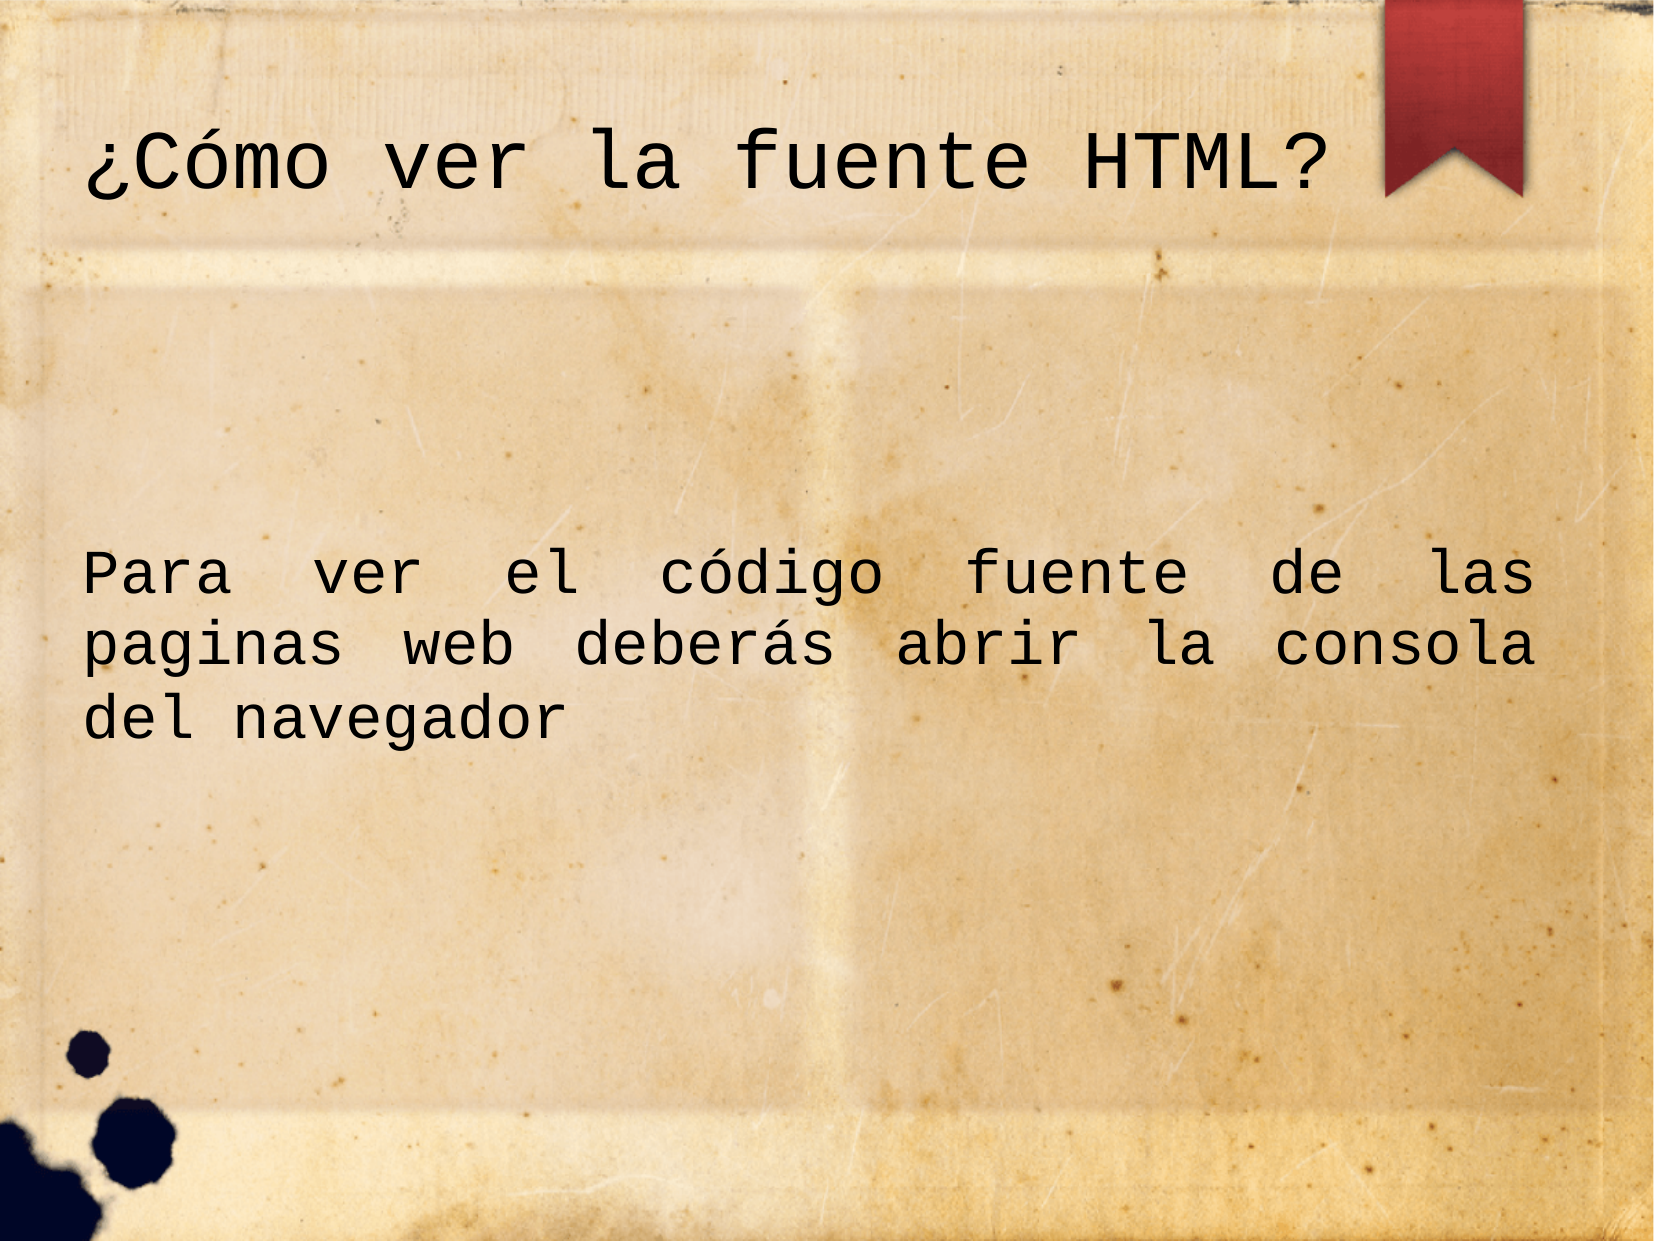

# ¿Cómo ver la fuente HTML?
Para ver el código fuente de las paginas web deberás abrir la consola del navegador